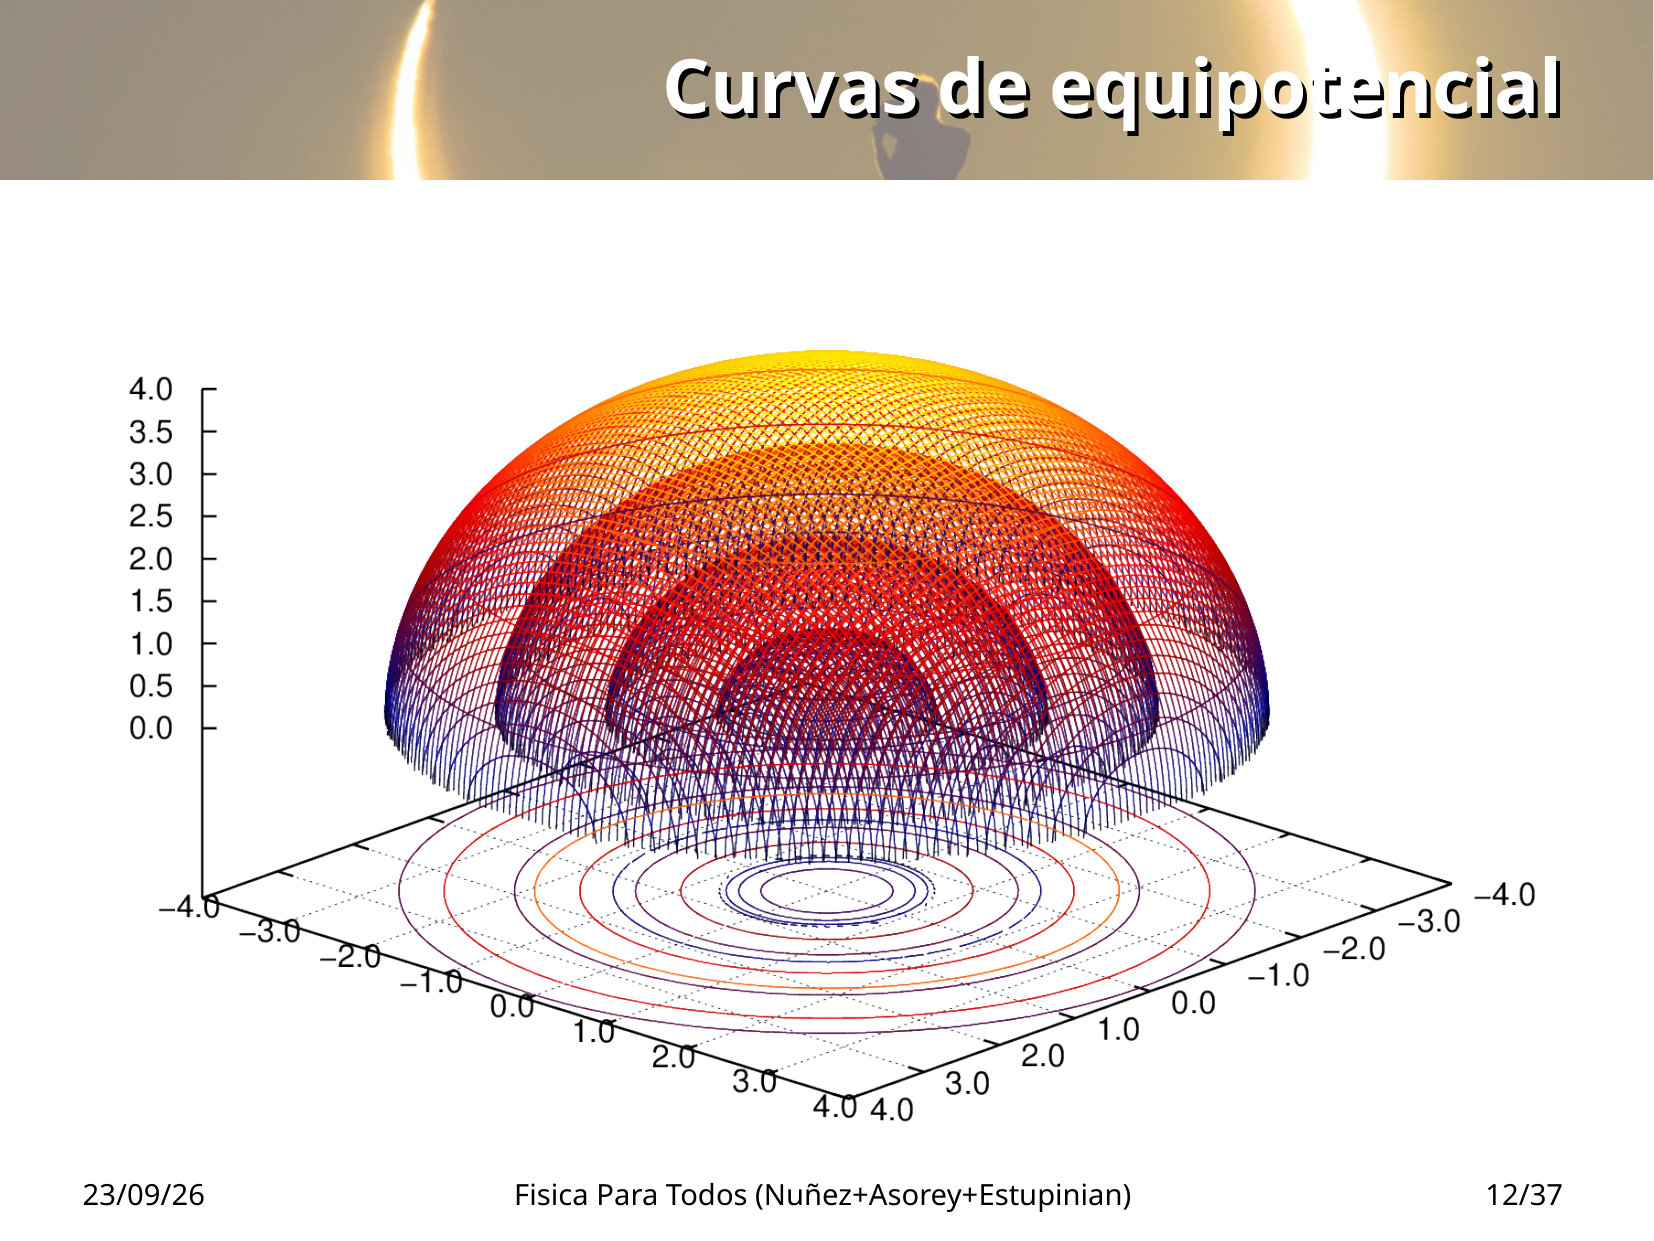

# Curvas de equipotencial
Fisica Para Todos (Nuñez+Asorey+Estupinian)
12